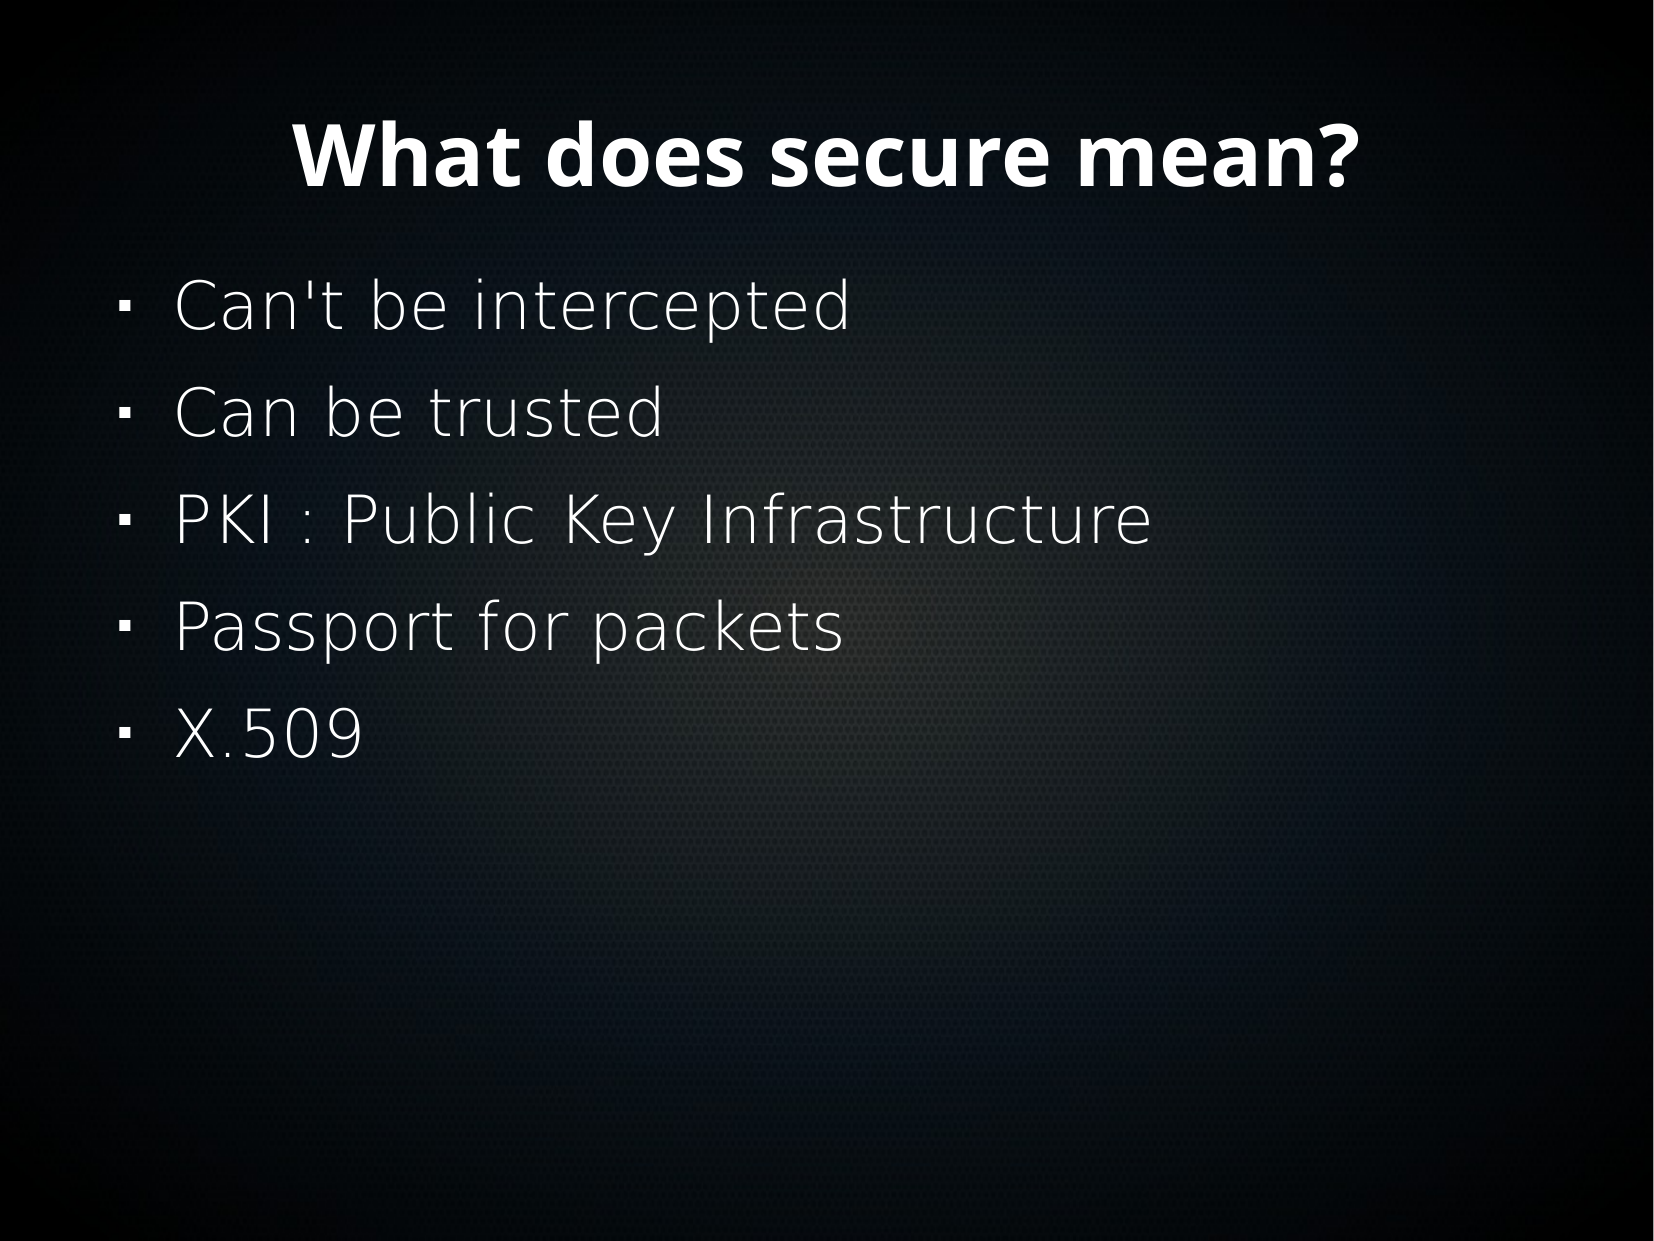

# What does secure mean?
Can't be intercepted
Can be trusted
PKI : Public Key Infrastructure
Passport for packets
X.509